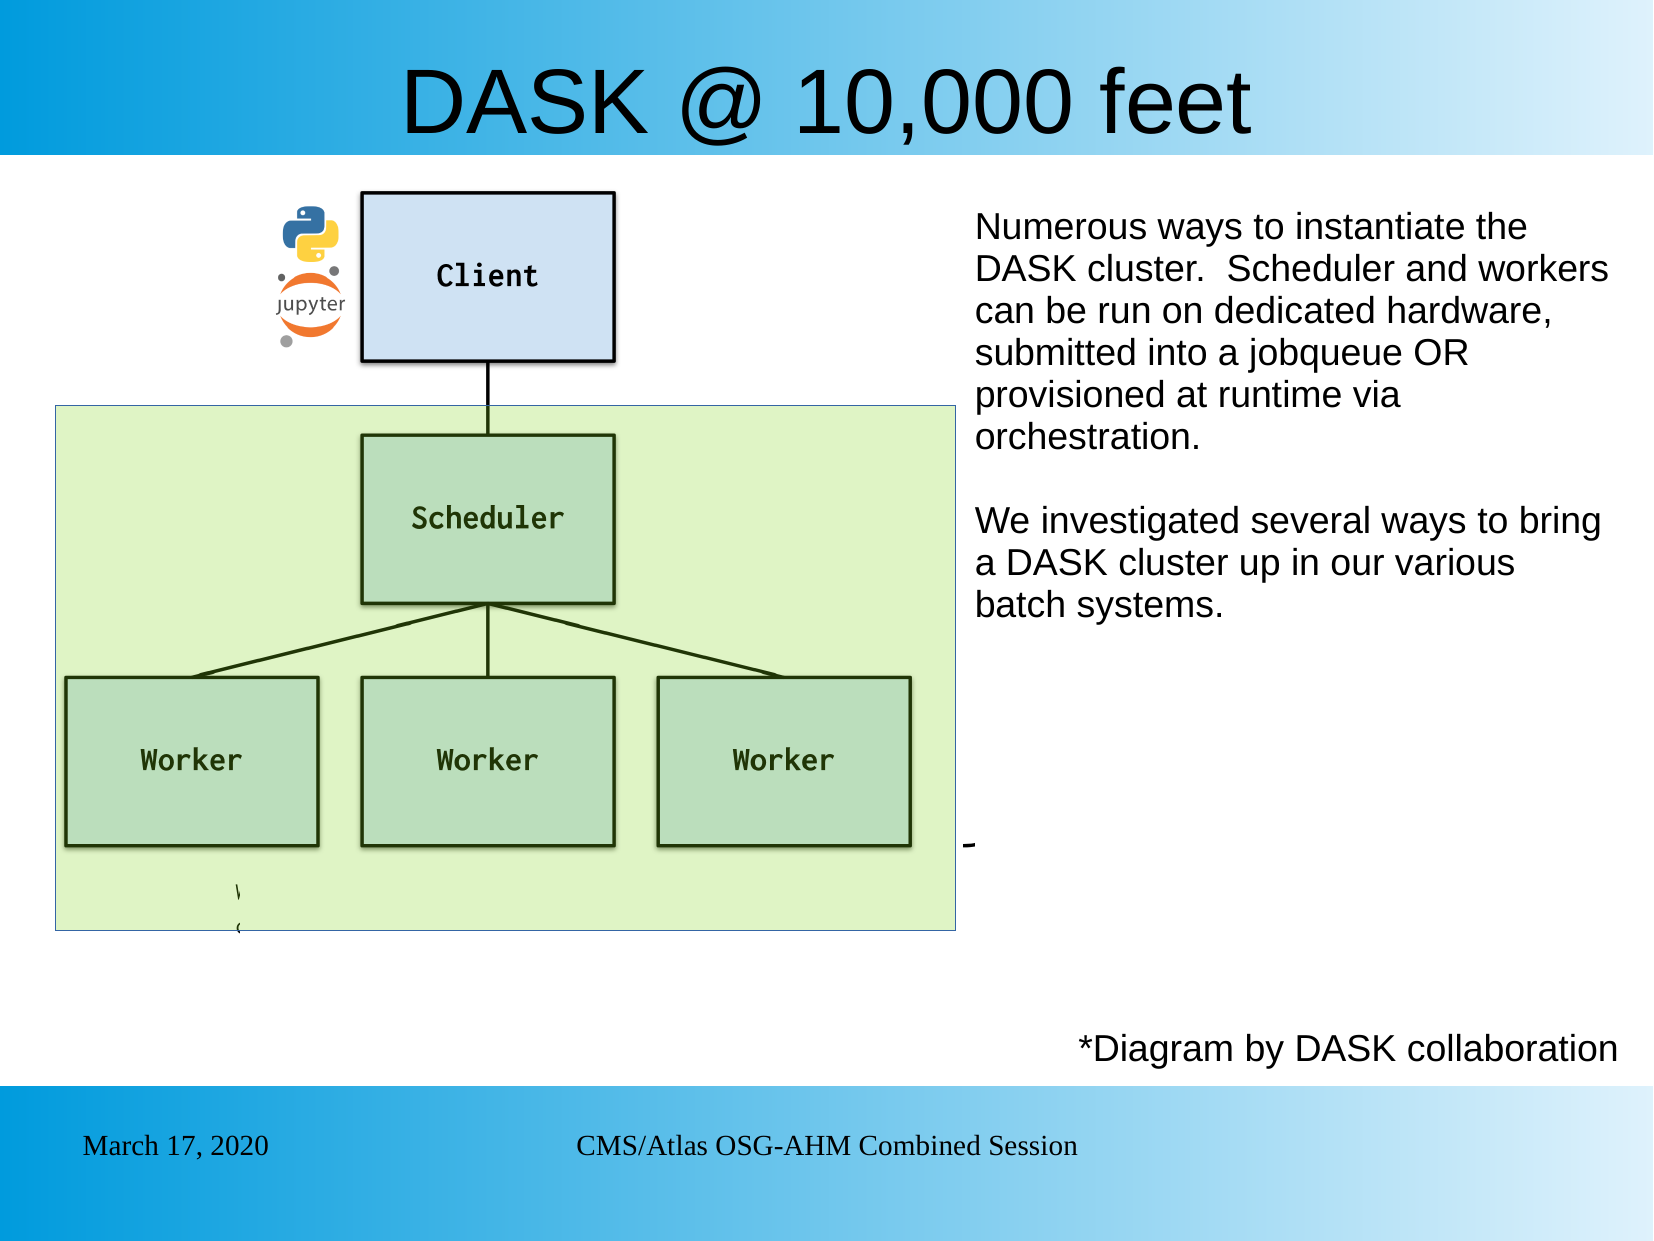

# DASK @ 10,000 feet
Numerous ways to instantiate the
DASK cluster. Scheduler and workers
can be run on dedicated hardware,
submitted into a jobqueue OR
provisioned at runtime via
orchestration.
We investigated several ways to bring
a DASK cluster up in our various
batch systems.
*Diagram by DASK collaboration
March 17, 2020
CMS/Atlas OSG-AHM Combined Session